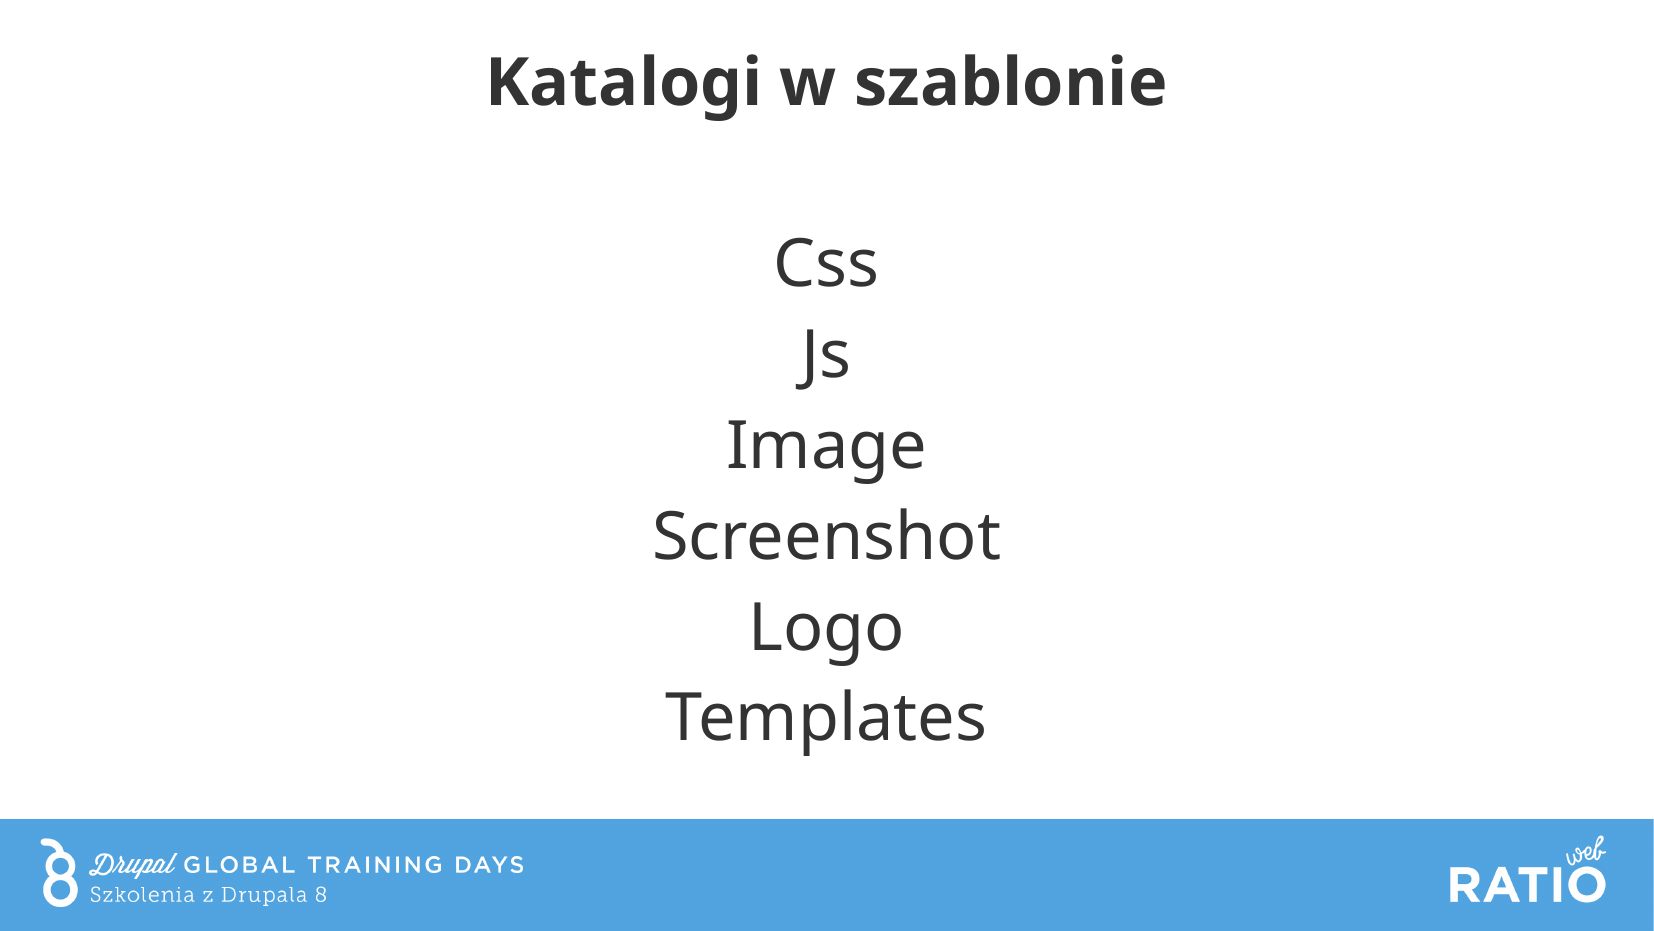

# Katalogi w szablonie
Css
Js
Image
Screenshot
Logo
Templates